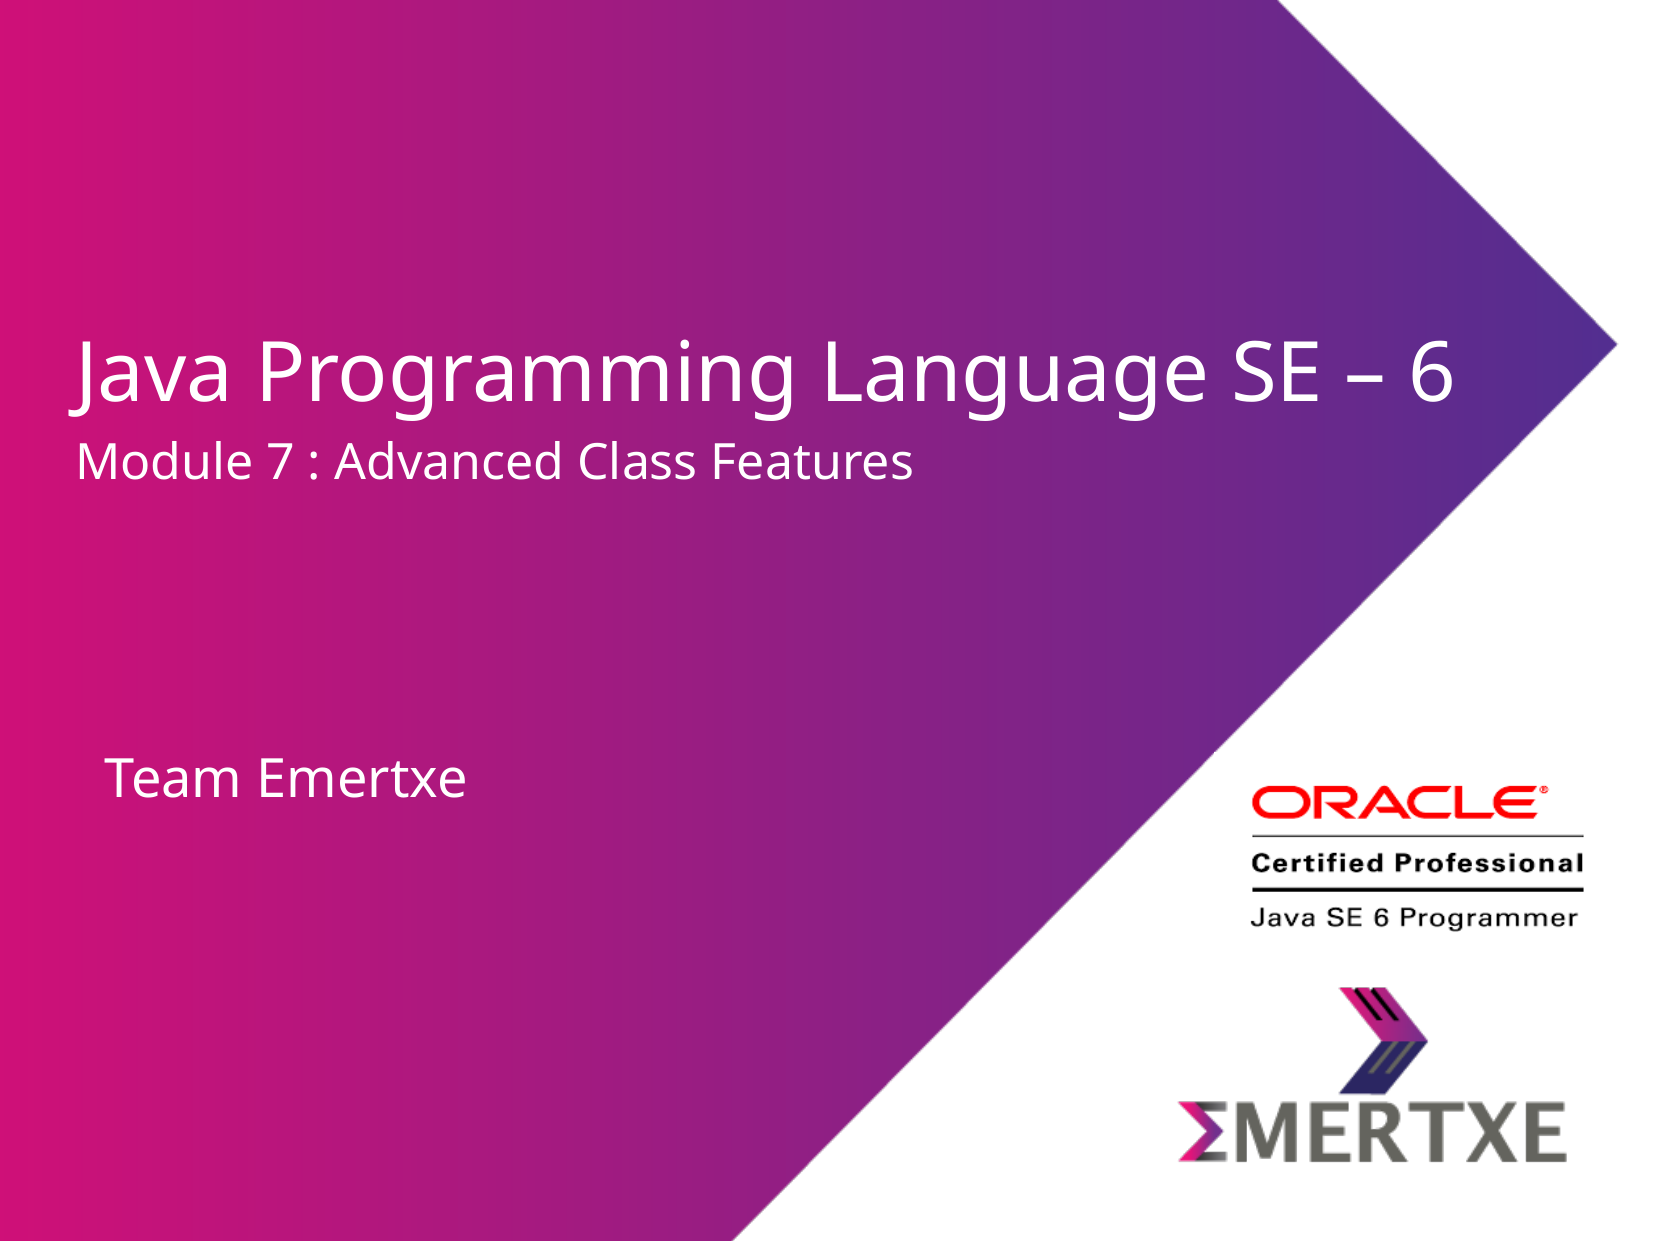

# Java Programming Language SE – 6 Module 7 : Advanced Class Features